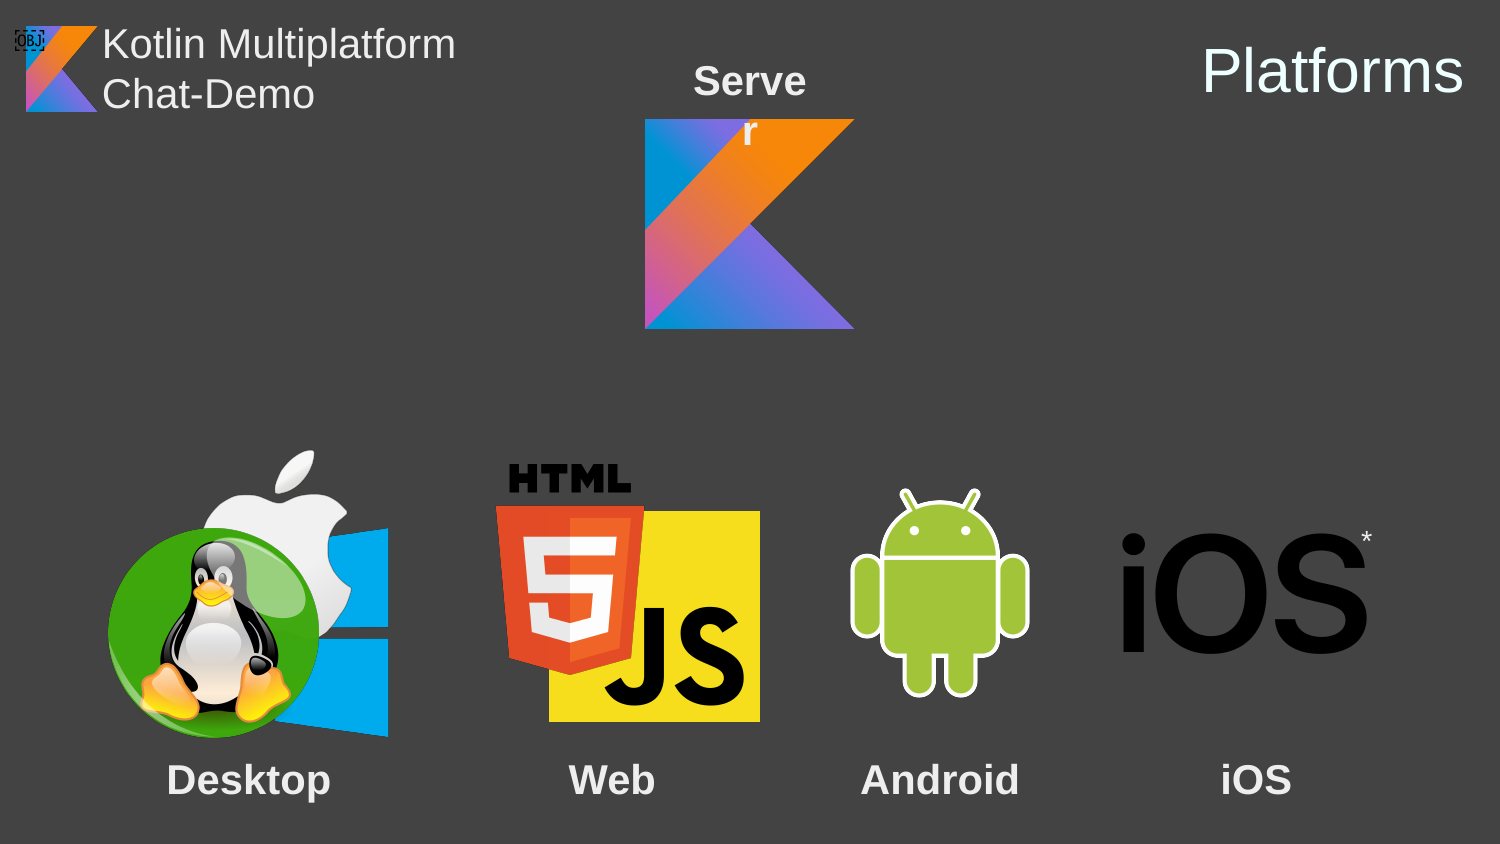

# Platforms
Server
Desktop
Web
Android
*
iOS